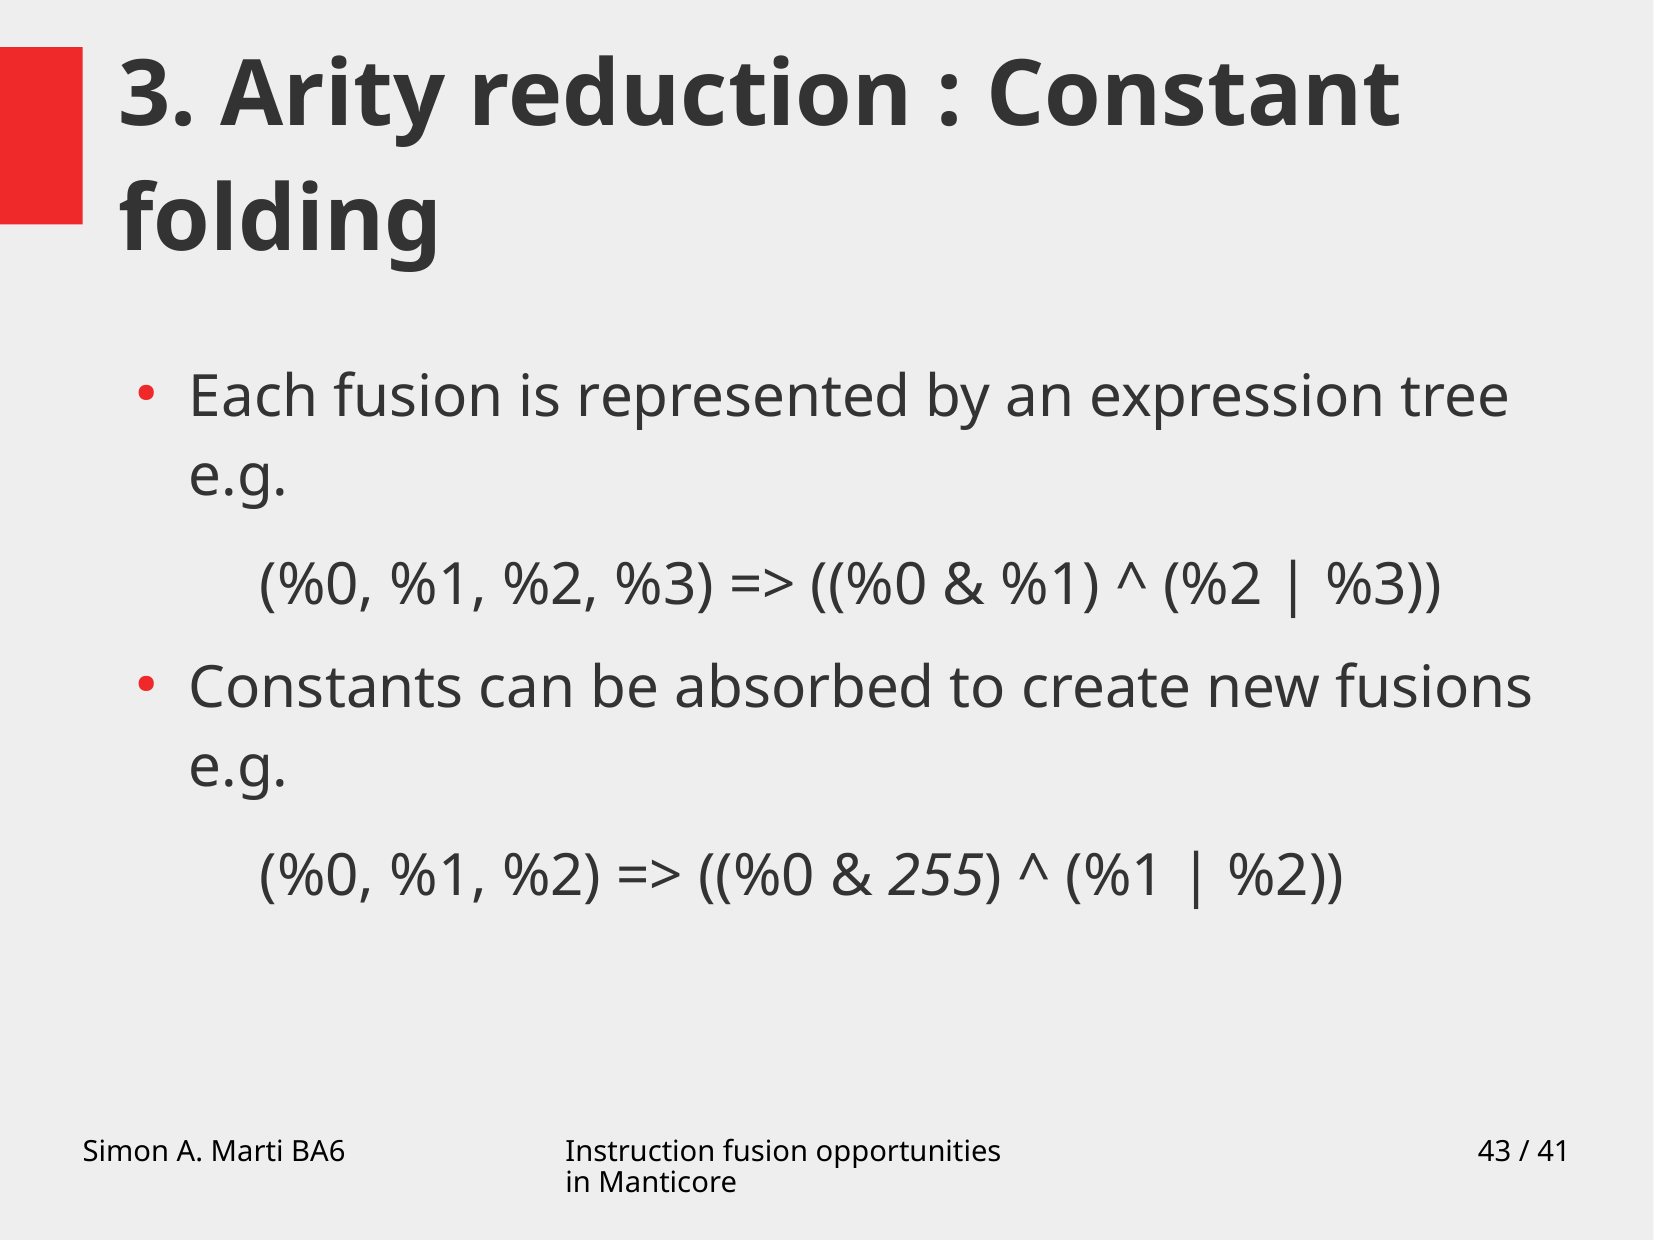

# 3. Arity reduction : Constant folding
Each fusion is represented by an expression tree e.g.
(%0, %1, %2, %3) => ((%0 & %1) ^ (%2 | %3))
Constants can be absorbed to create new fusions e.g.
(%0, %1, %2) => ((%0 & 255) ^ (%1 | %2))
Simon A. Marti BA6
Instruction fusion opportunities in Manticore
43